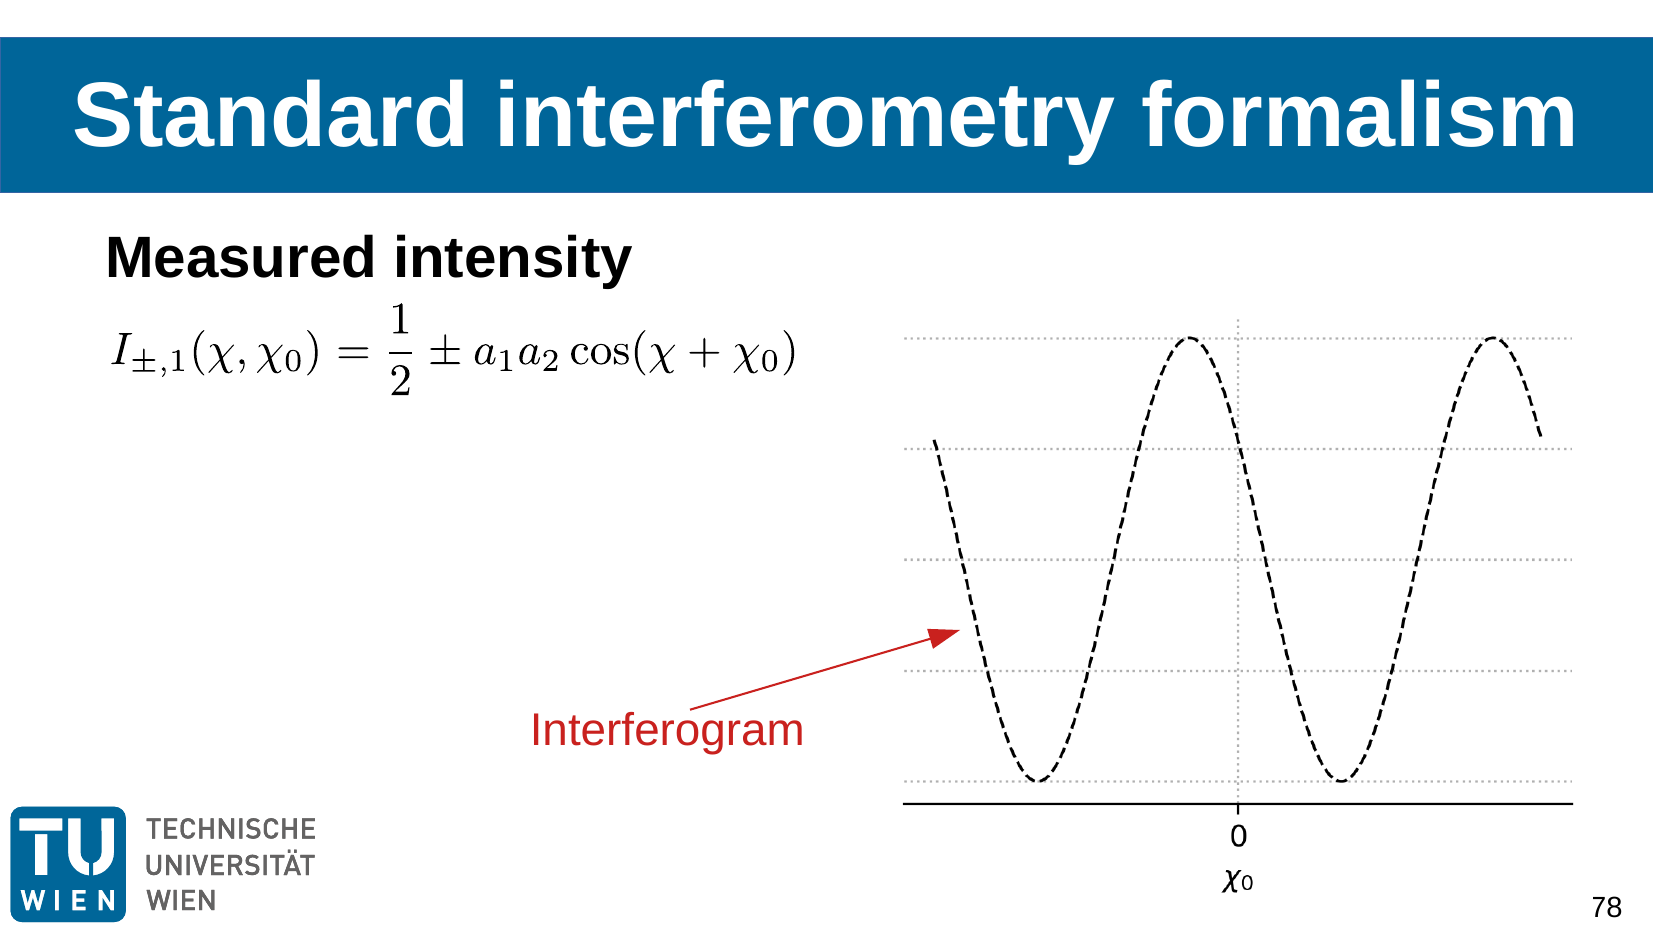

Standard interferometry formalism
Measured intensity
# Interferogram